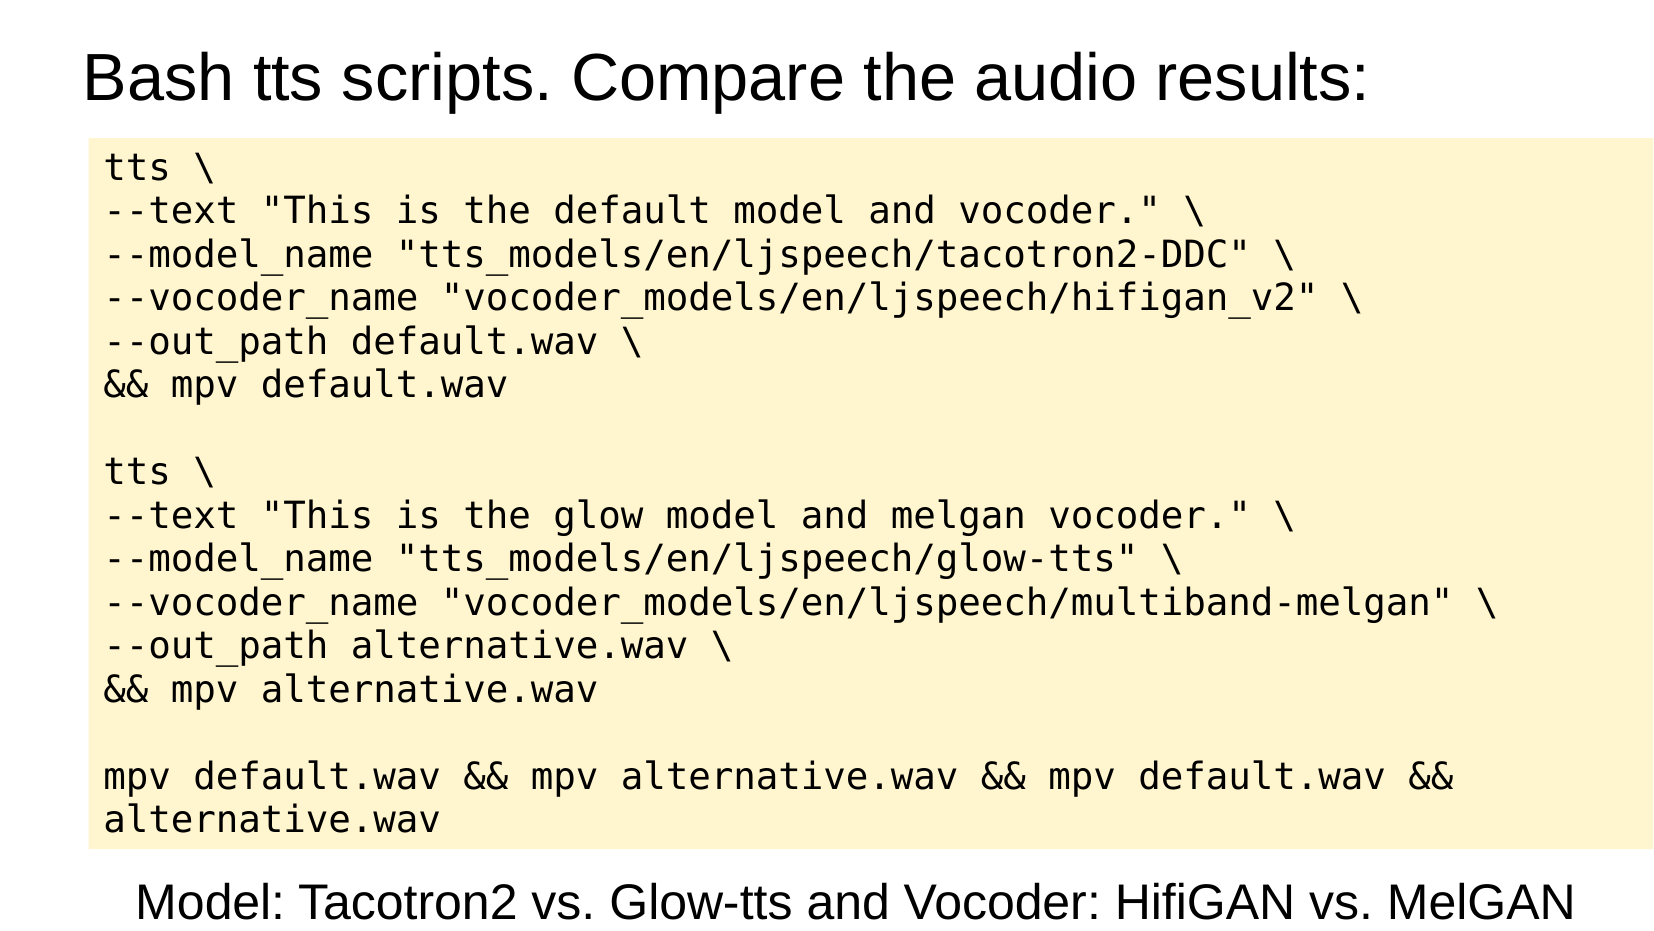

# Bash tts scripts. Compare the audio results:
tts \
--text "This is the default model and vocoder." \
--model_name "tts_models/en/ljspeech/tacotron2-DDC" \
--vocoder_name "vocoder_models/en/ljspeech/hifigan_v2" \
--out_path default.wav \
&& mpv default.wav
tts \
--text "This is the glow model and melgan vocoder." \
--model_name "tts_models/en/ljspeech/glow-tts" \
--vocoder_name "vocoder_models/en/ljspeech/multiband-melgan" \
--out_path alternative.wav \
&& mpv alternative.wav
mpv default.wav && mpv alternative.wav && mpv default.wav && alternative.wav
Model: Tacotron2 vs. Glow-tts and Vocoder: HifiGAN vs. MelGAN